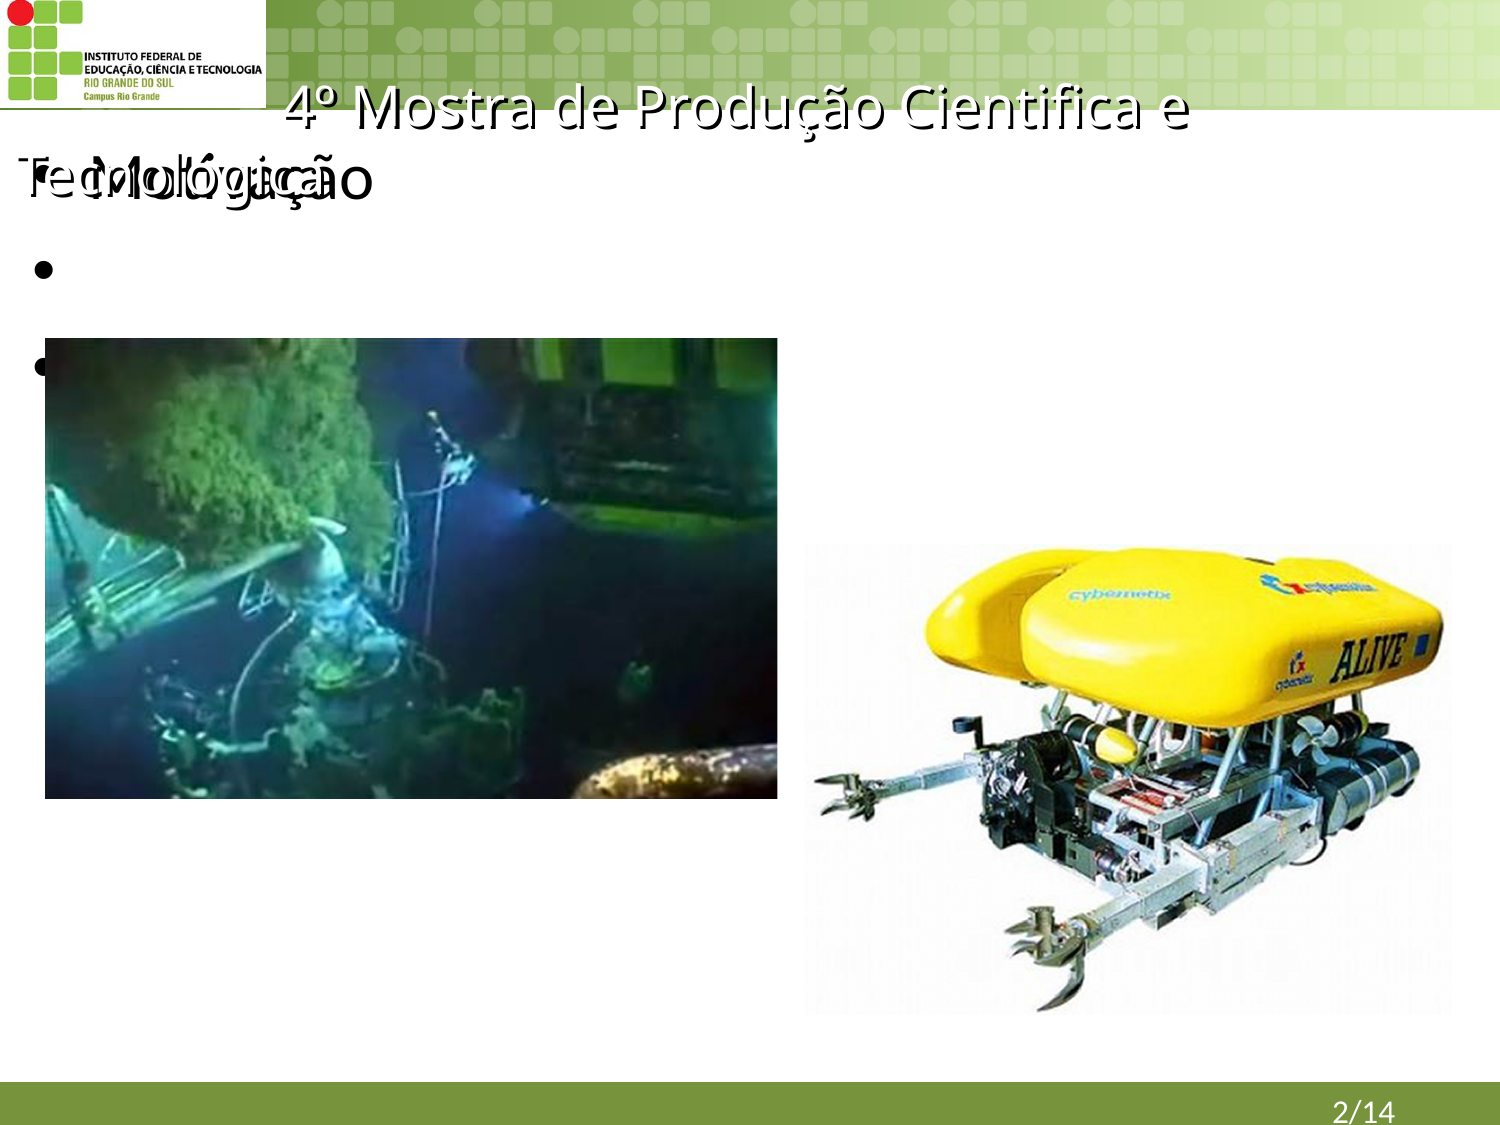

4º Mostra de Produção Cientifica e Tecnológica
# Motivação
Streaming de vídeo usando redes TCP/IP em Robótica Móvel
2/14